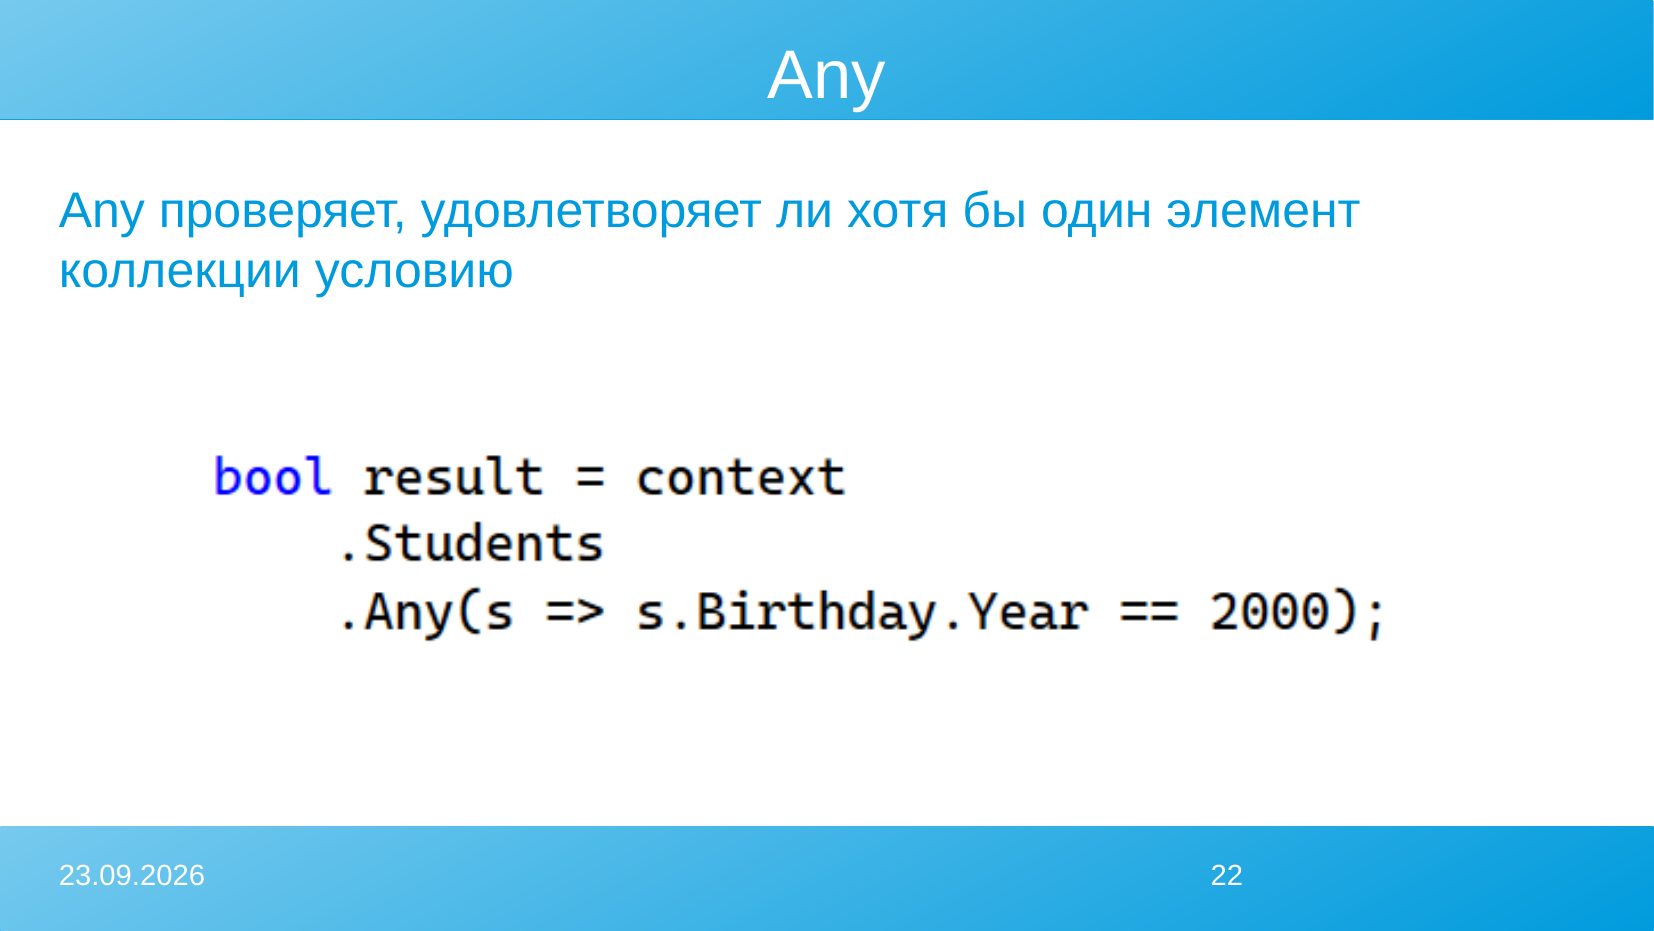

# Any
Any проверяет, удовлетворяет ли хотя бы один элемент коллекции условию